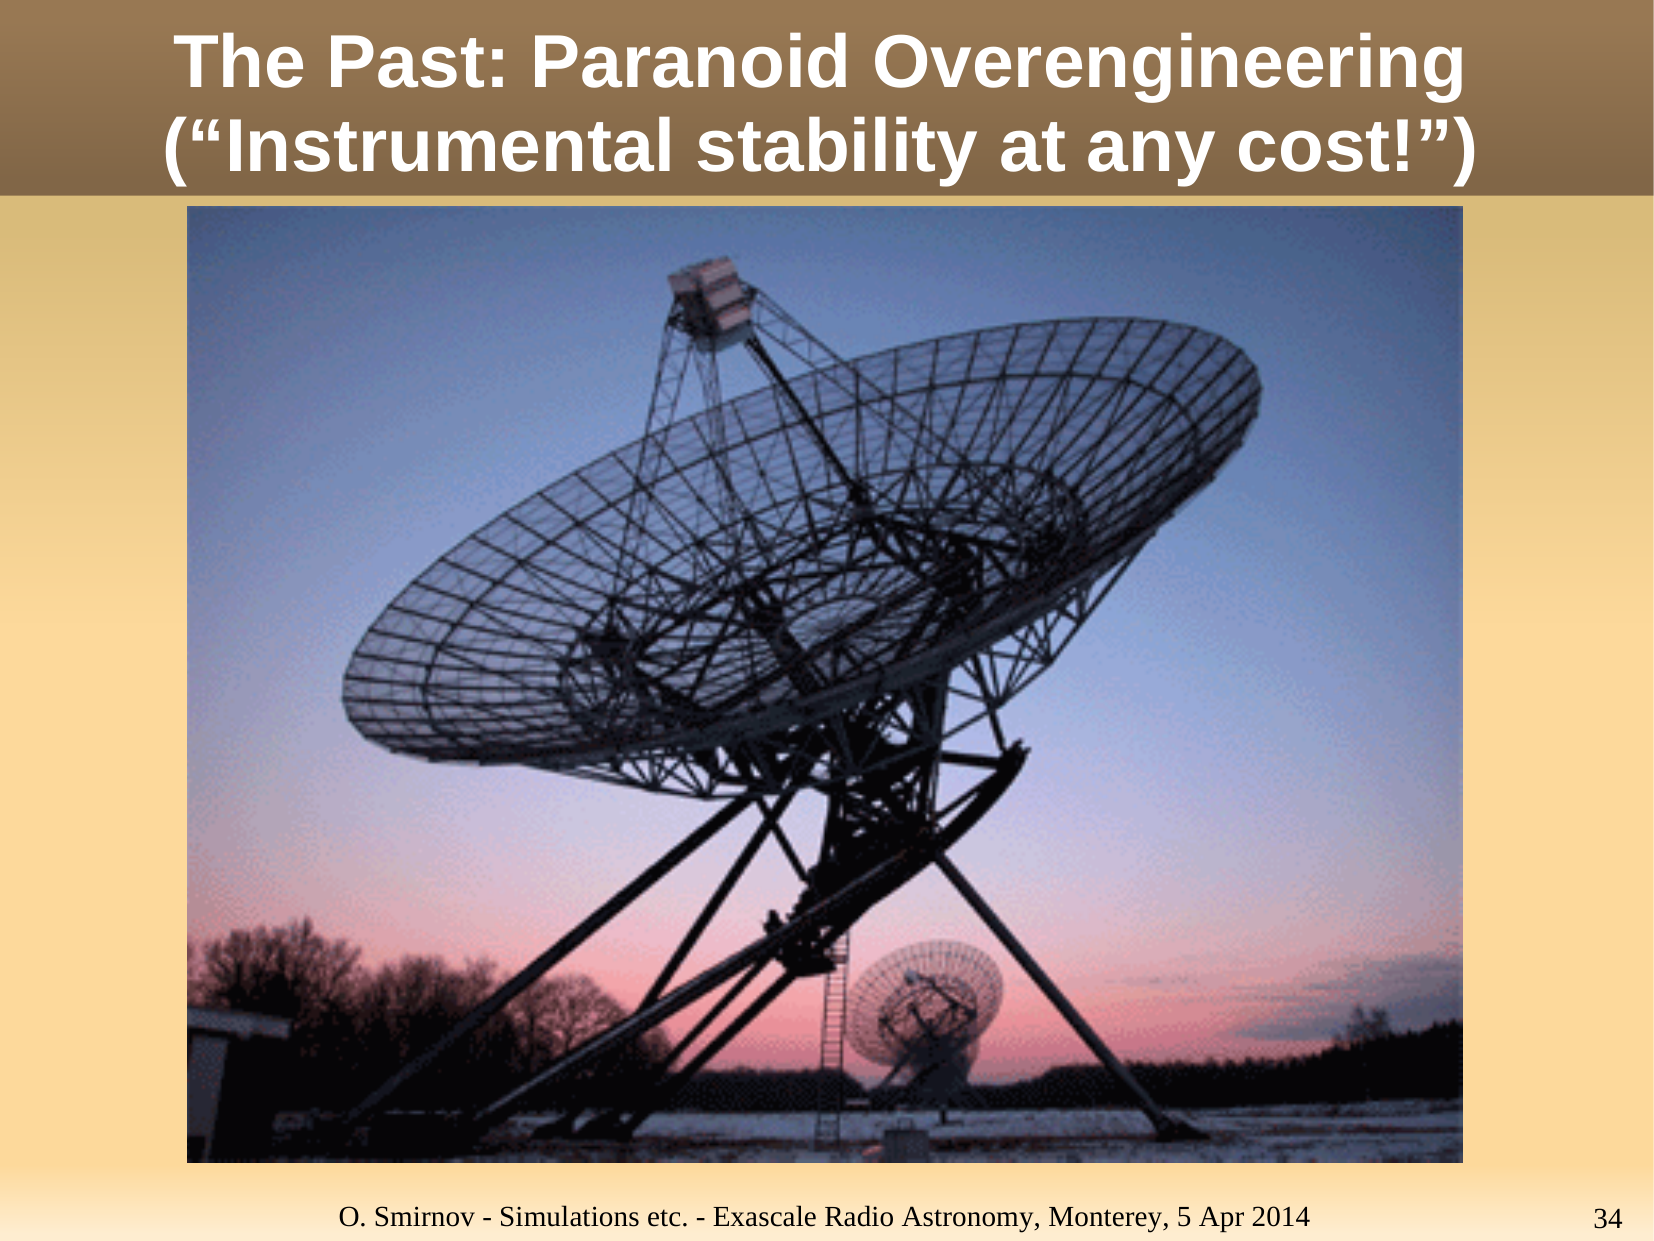

# The Past: Paranoid Overengineering (“Instrumental stability at any cost!”)
O. Smirnov - Simulations etc. - Exascale Radio Astronomy, Monterey, 5 Apr 2014
34